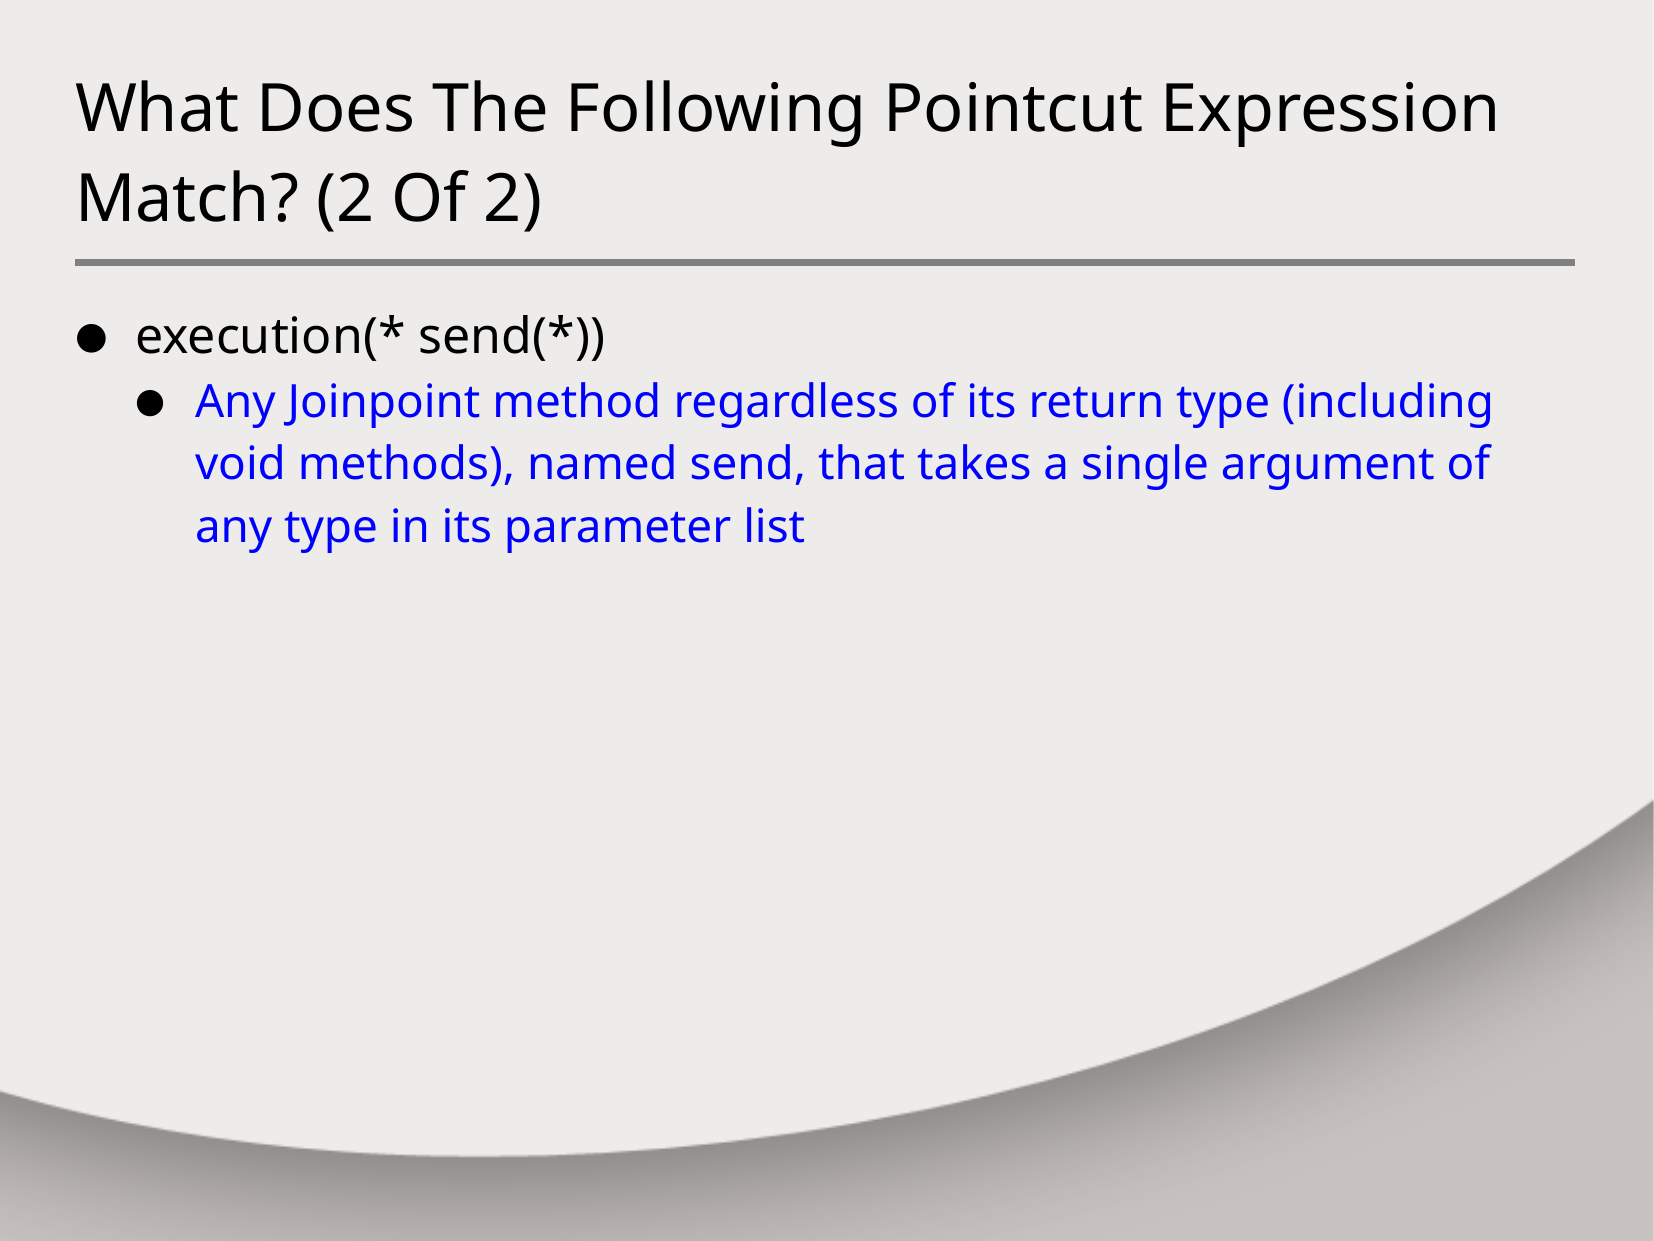

# What Does The Following Pointcut Expression Match? (2 Of 2)
execution(* send(*))
Any Joinpoint method regardless of its return type (including void methods), named send, that takes a single argument of any type in its parameter list